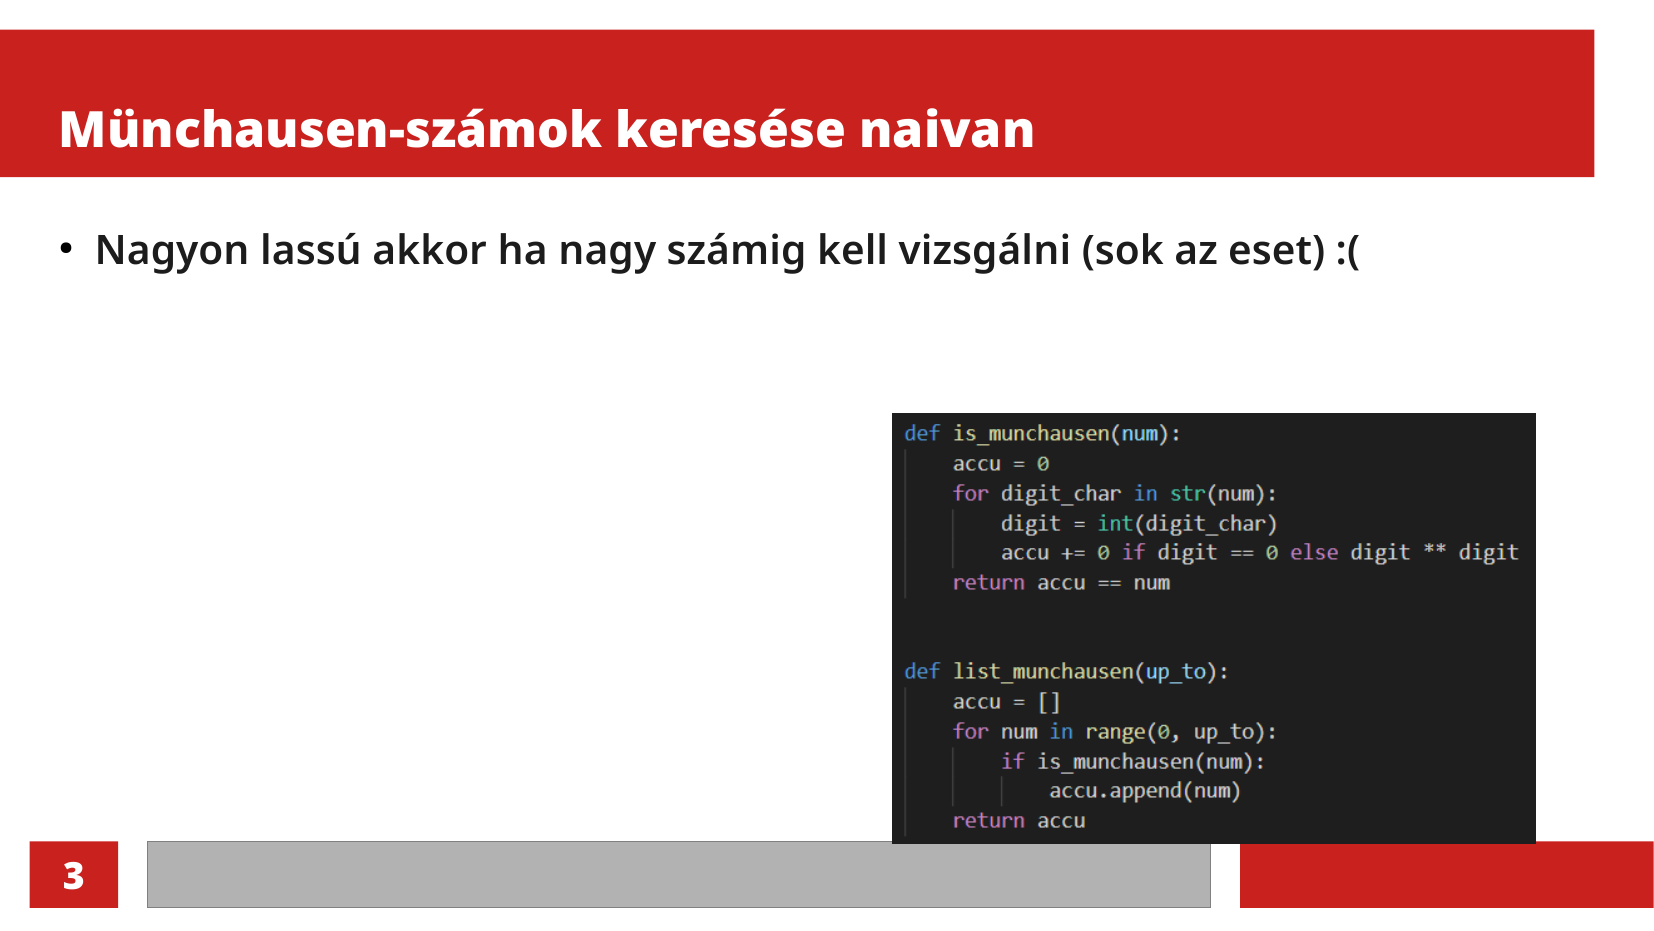

# Münchausen-számok keresése naivan
Nagyon lassú akkor ha nagy számig kell vizsgálni (sok az eset) :(
3